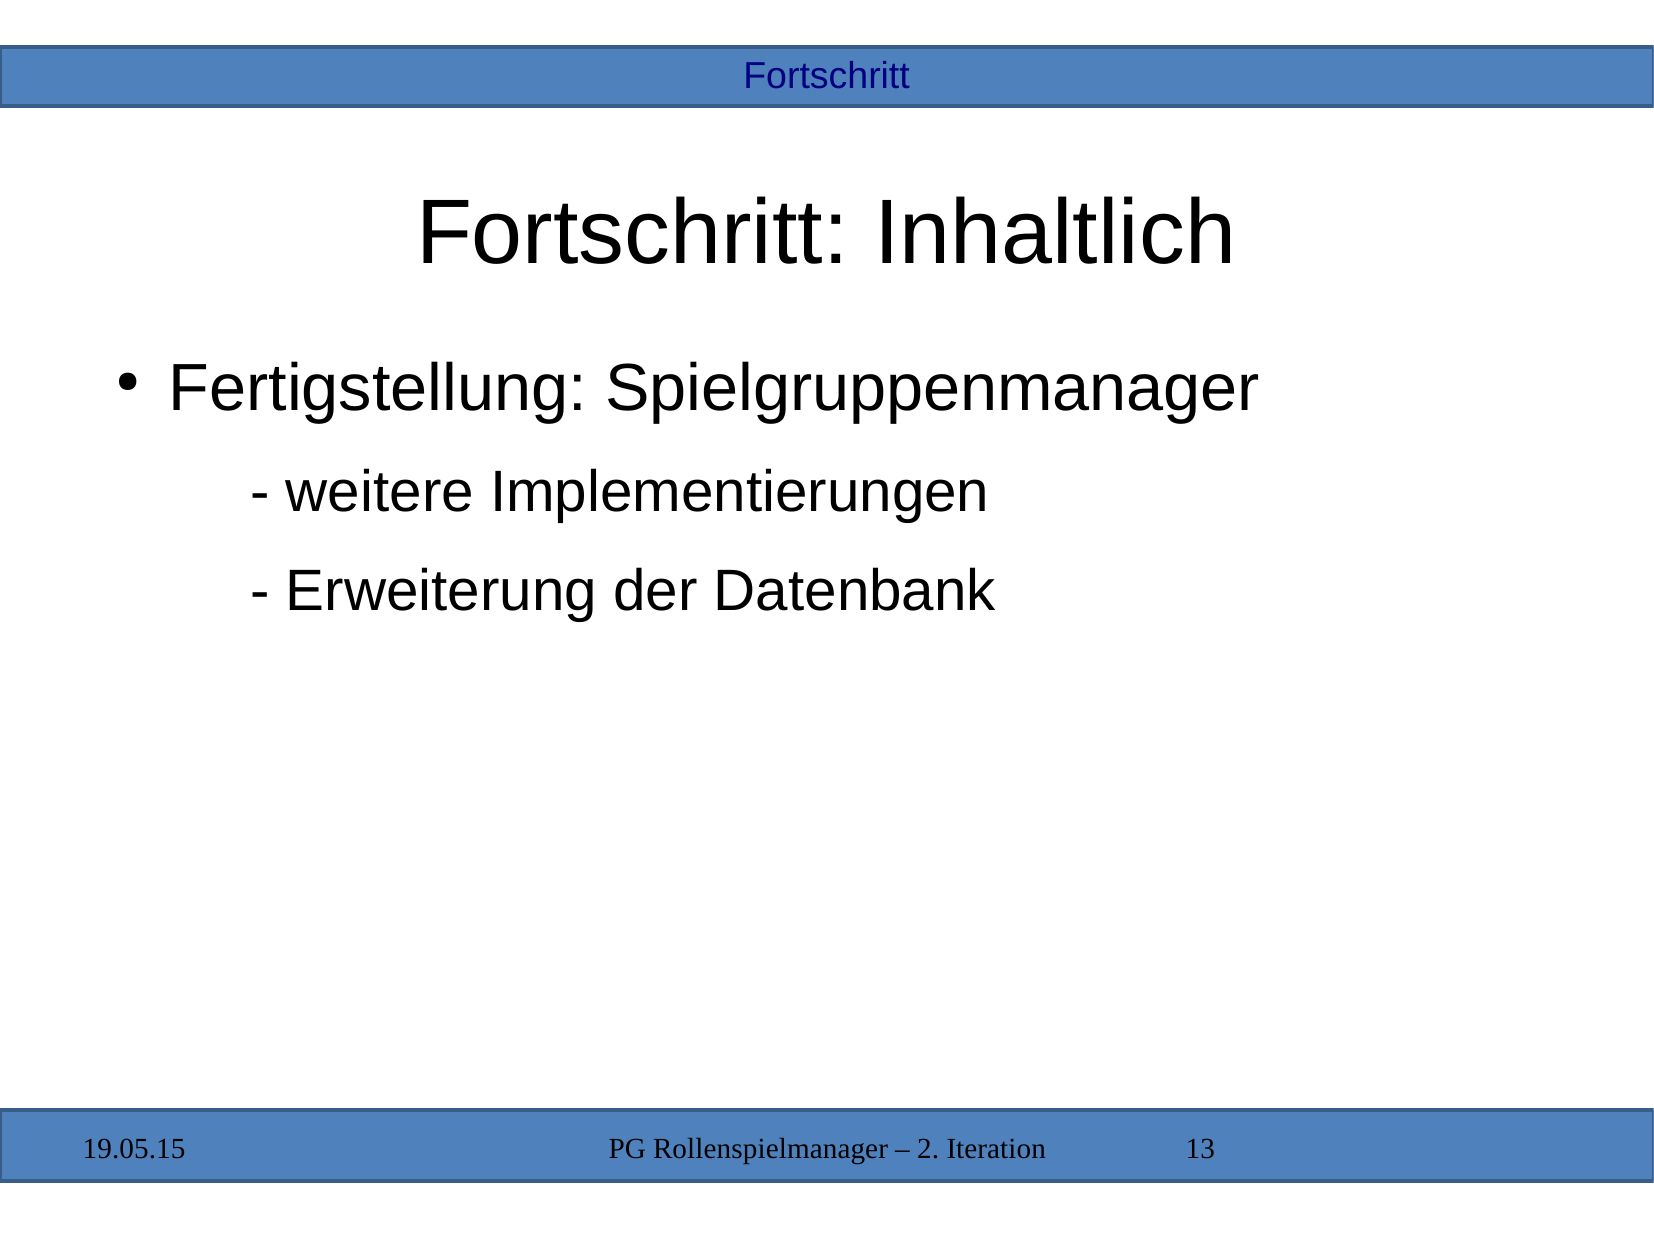

Fortschritt
# Fortschritt: Inhaltlich
Fertigstellung: Spielgruppenmanager
 - weitere Implementierungen
 - Erweiterung der Datenbank
19.05.15
PG Rollenspielmanager – 2. Iteration
12